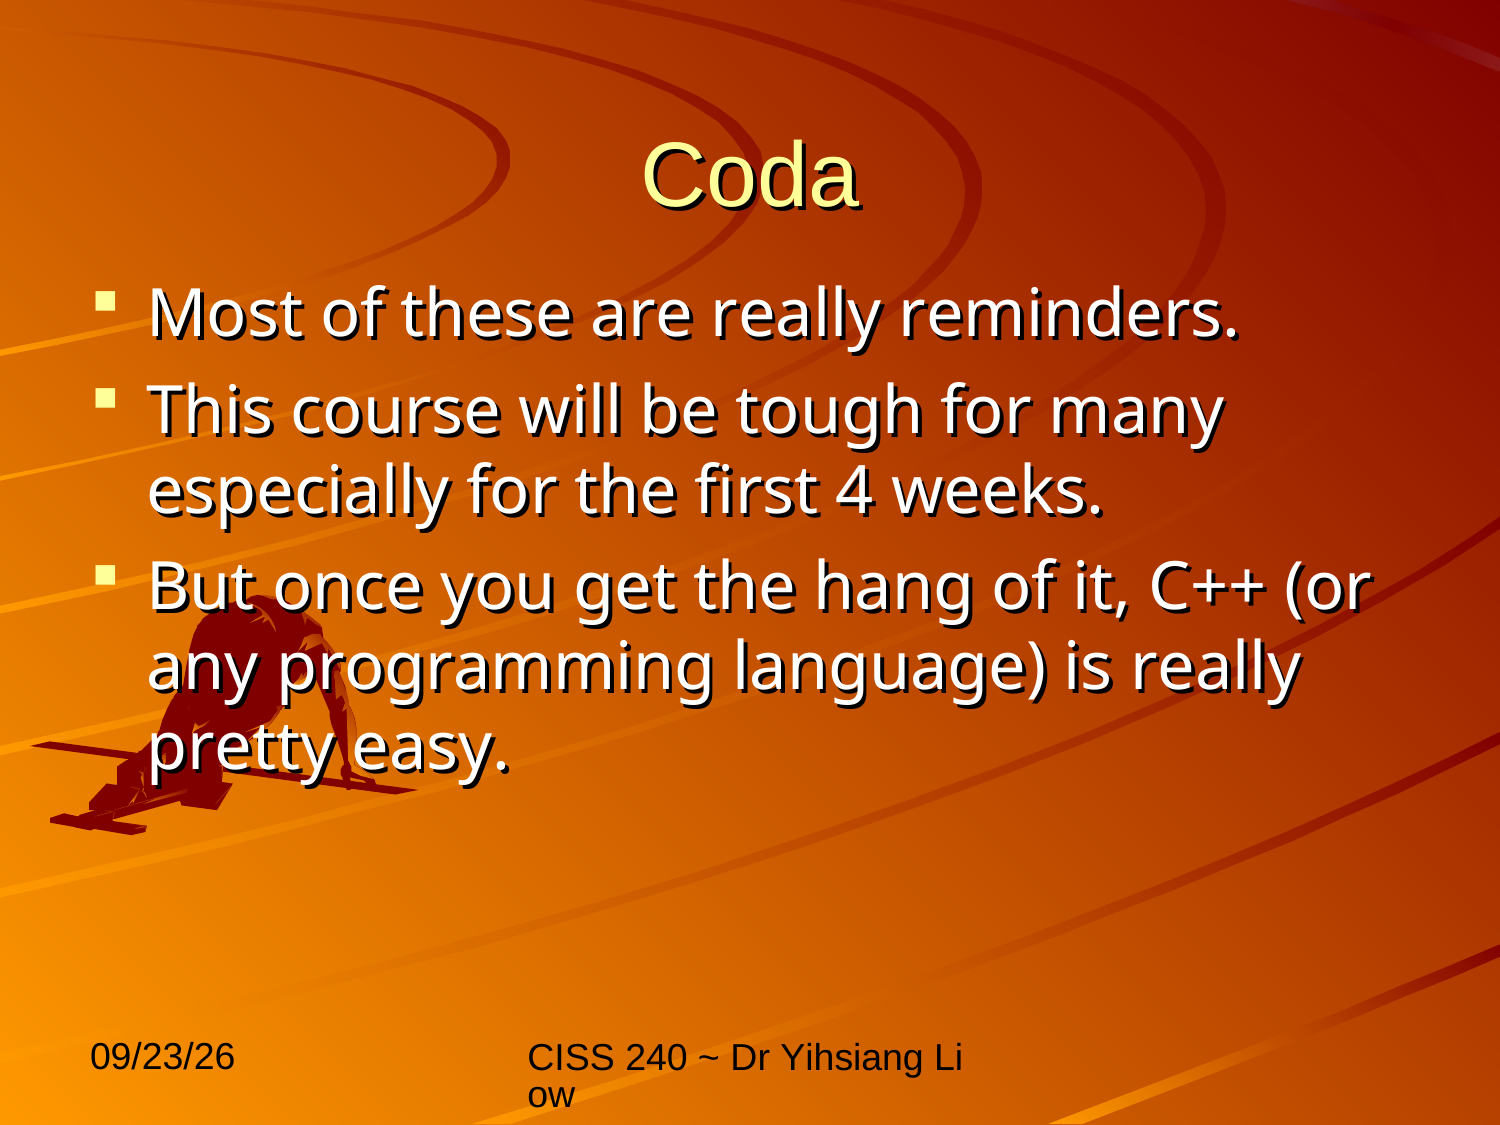

# Coda
Most of these are really reminders.
This course will be tough for many especially for the first 4 weeks.
But once you get the hang of it, C++ (or any programming language) is really pretty easy.
CISS 240 ~ Dr Yihsiang Liow